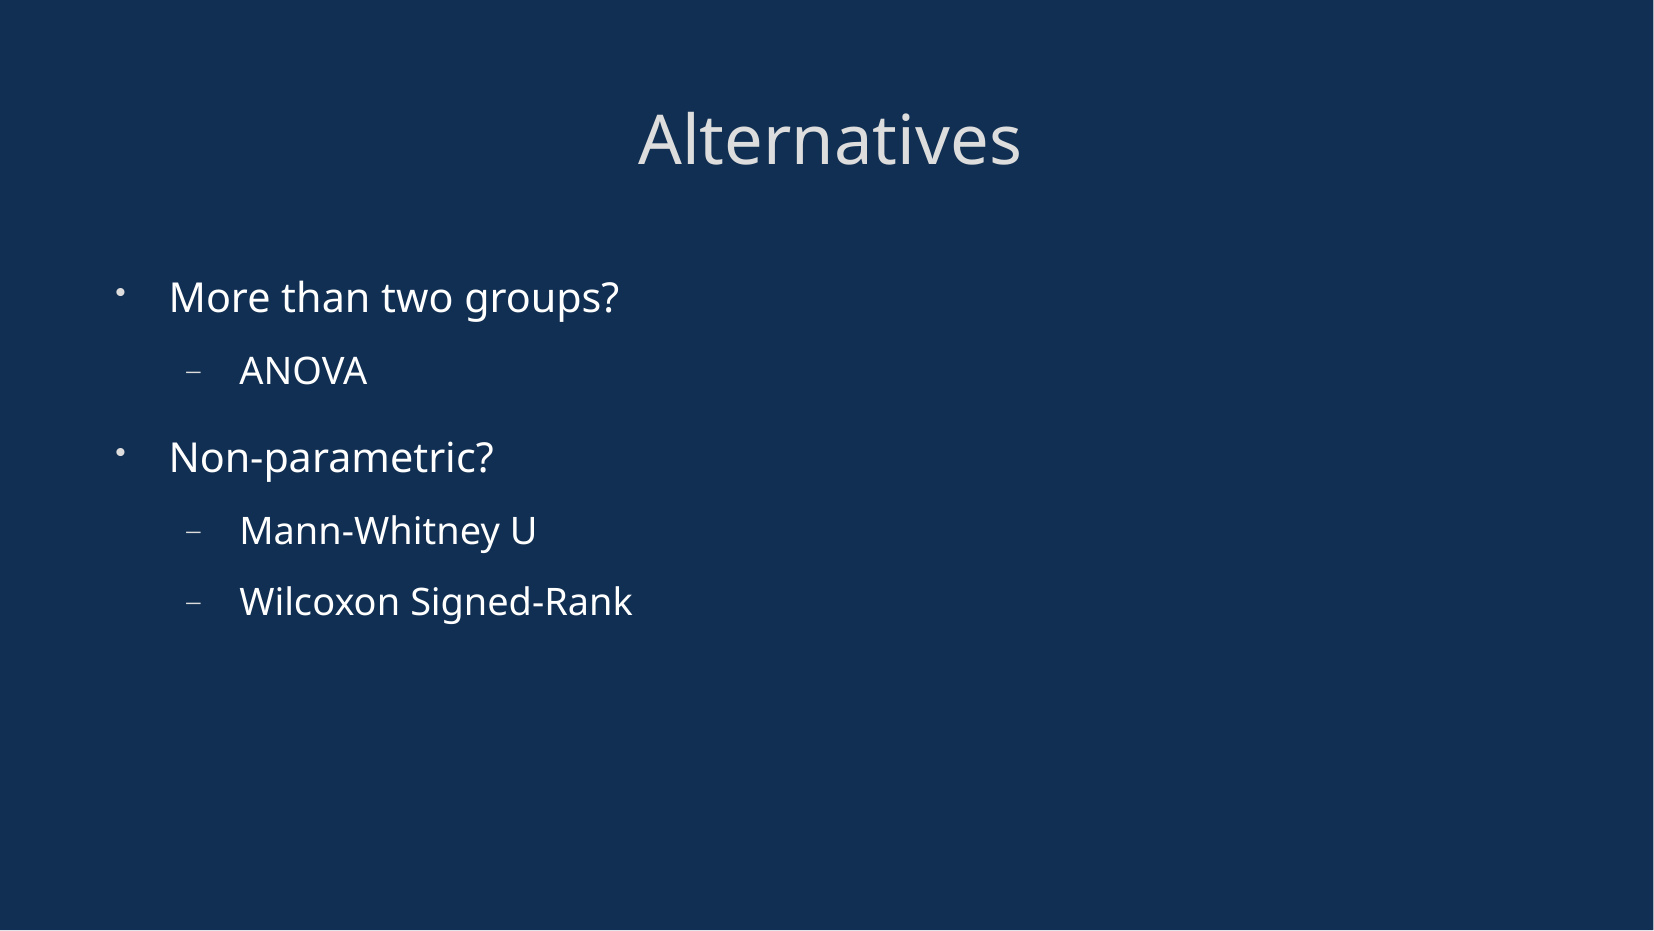

# Alternatives
More than two groups?
ANOVA
Non-parametric?
Mann-Whitney U
Wilcoxon Signed-Rank